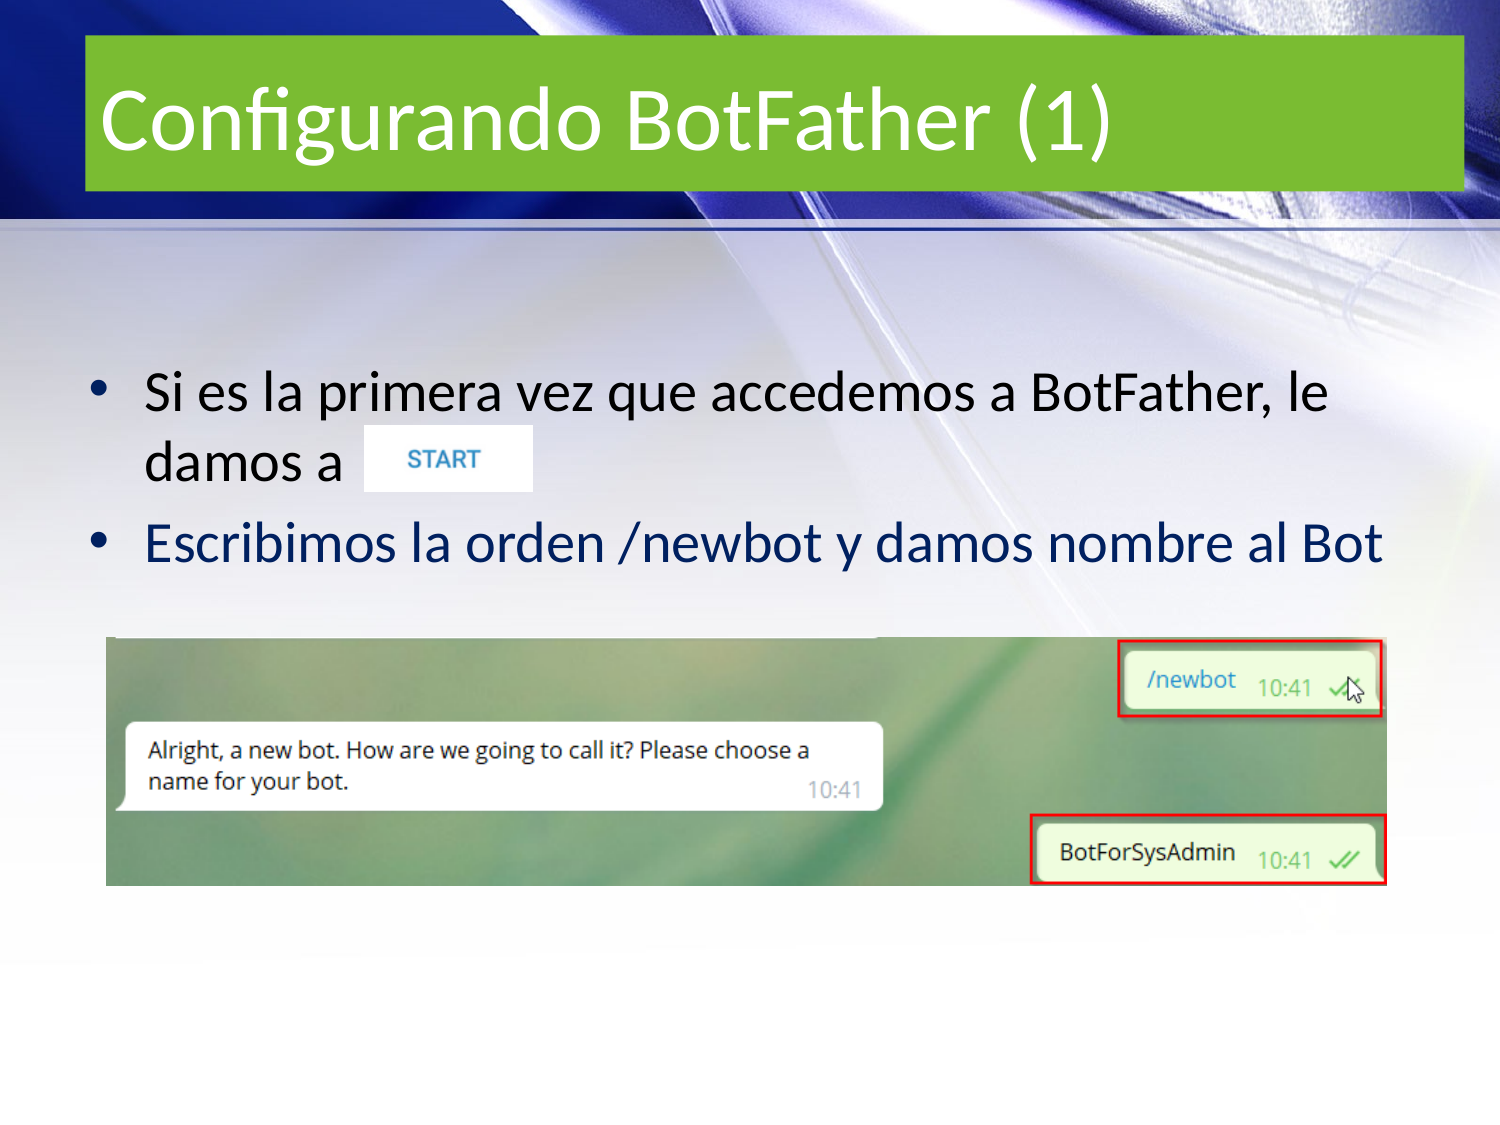

Configurando BotFather (1)
Si es la primera vez que accedemos a BotFather, le damos a
Escribimos la orden /newbot y damos nombre al Bot